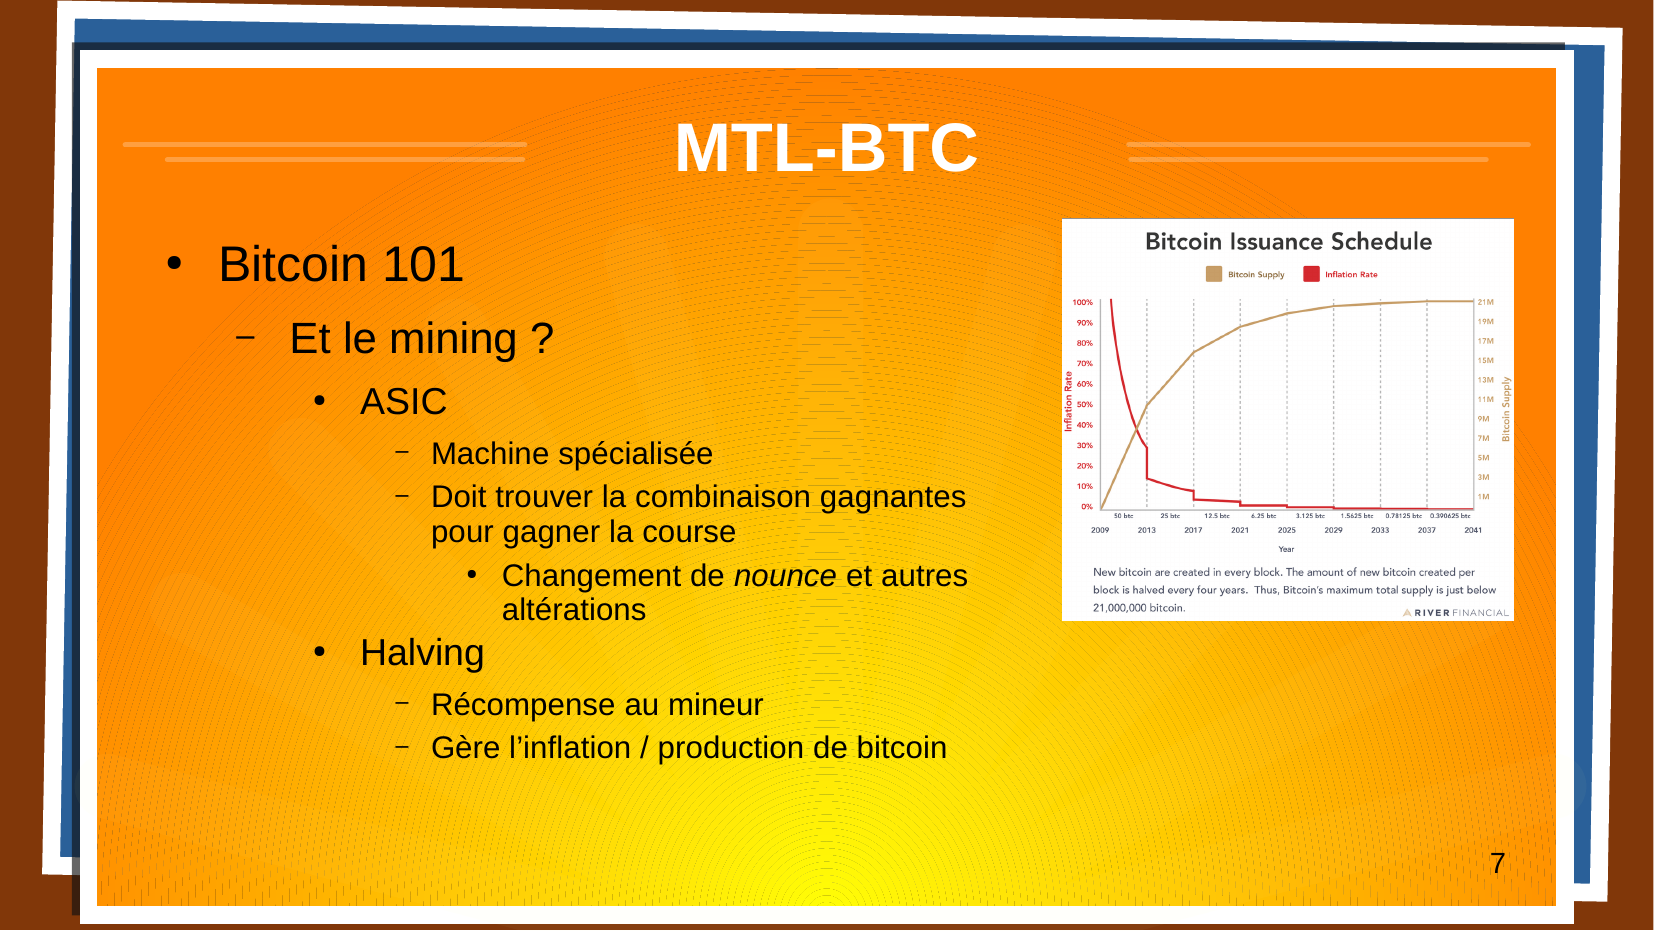

# MTL-BTC
Bitcoin 101
Et le mining ?
ASIC
Machine spécialisée
Doit trouver la combinaison gagnantes pour gagner la course
Changement de nounce et autres altérations
Halving
Récompense au mineur
Gère l’inflation / production de bitcoin
7